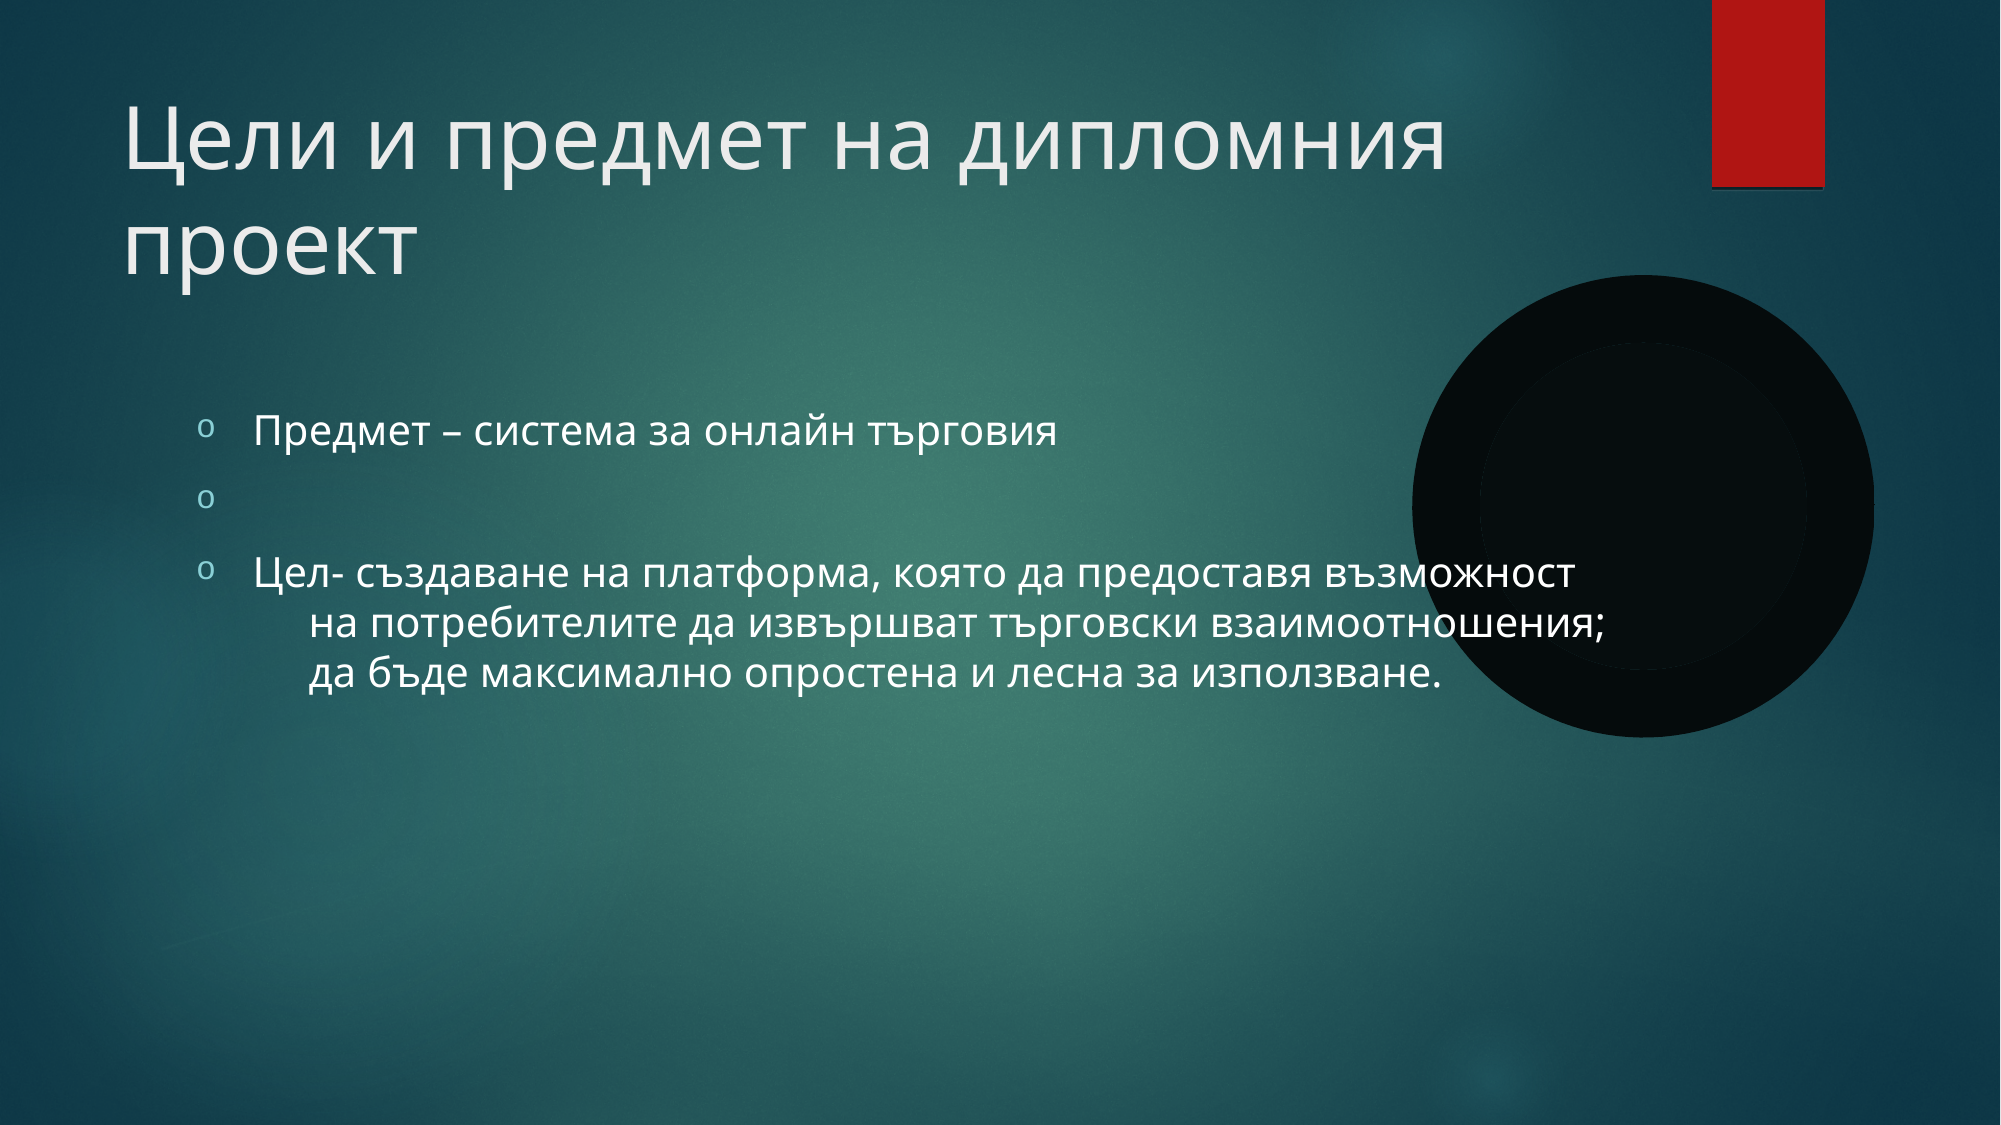

# Цели и предмет на дипломния проект
Предмет – система за онлайн търговия
Цел- създаване на платформа, която да предоставя възможност на потребителите да извършват търговски взаимоотношения; да бъде максимално опростена и лесна за използване.